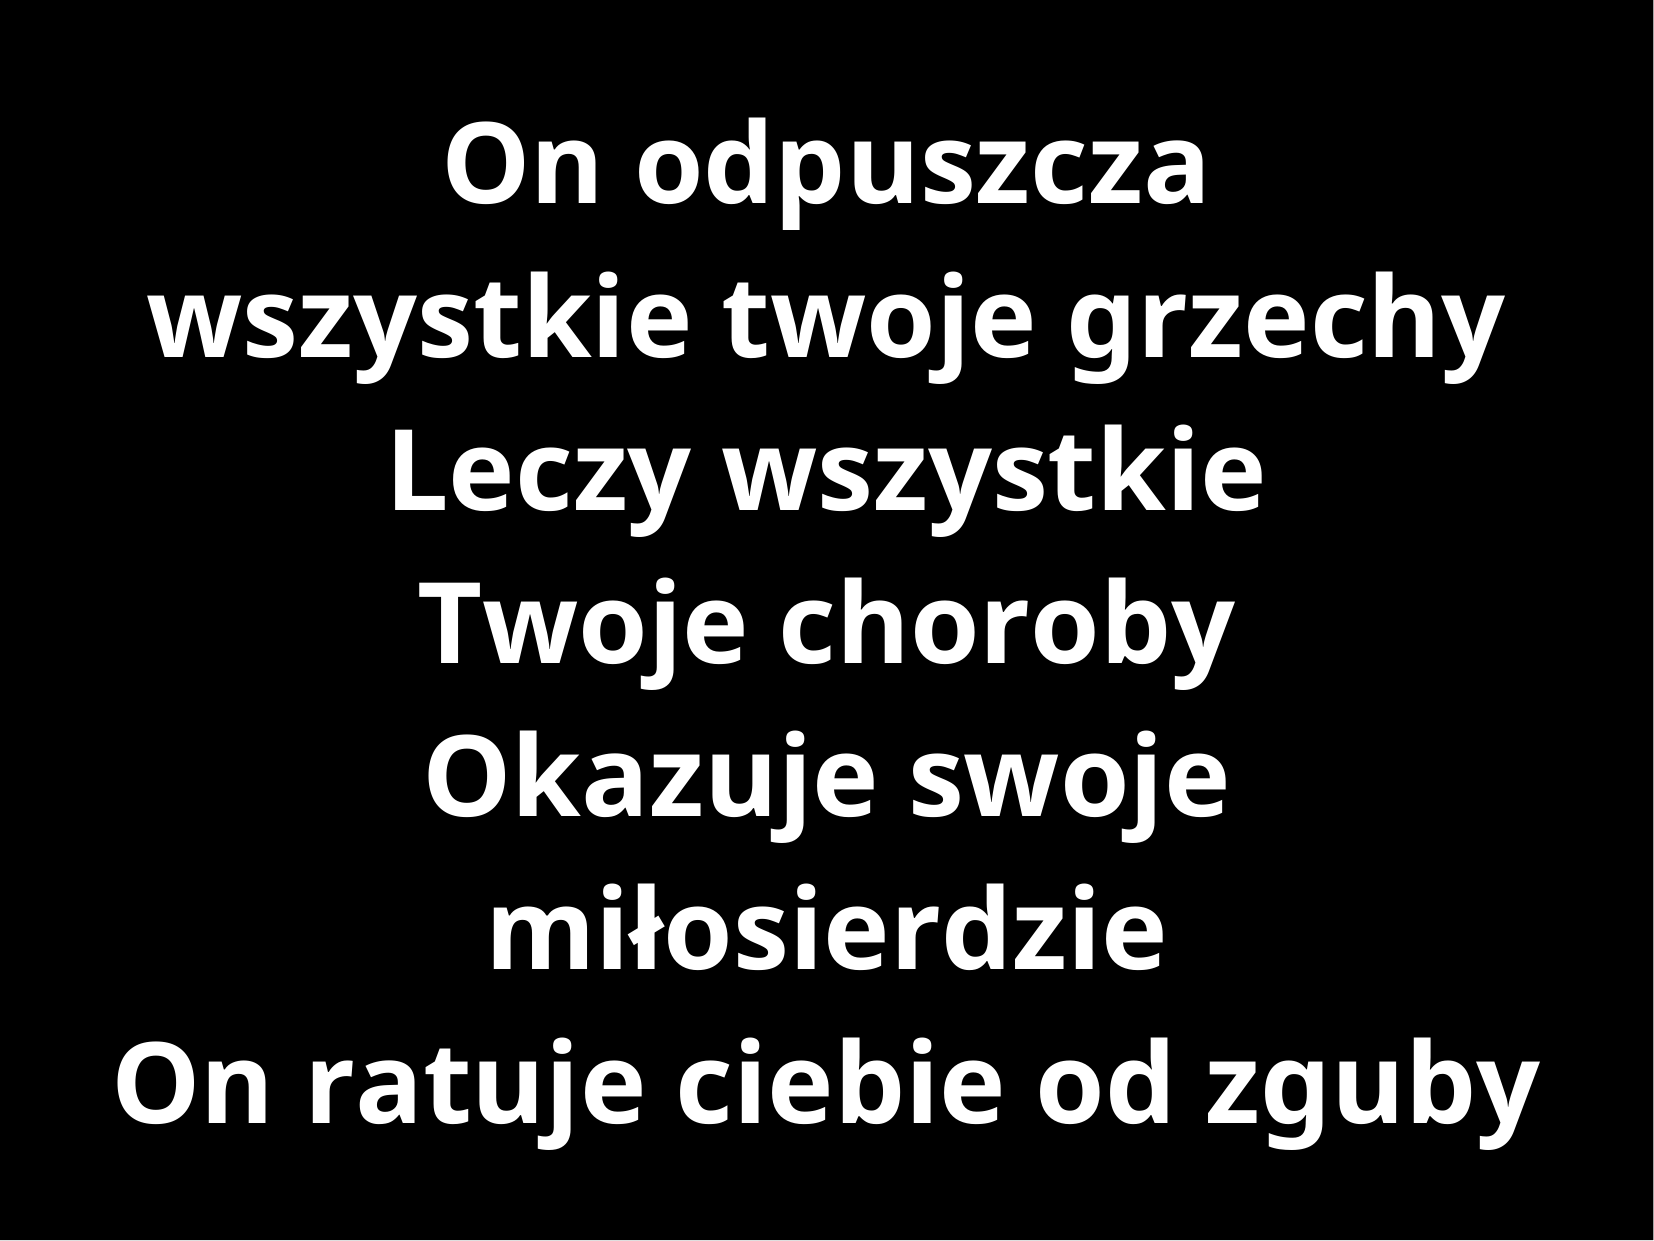

# On odpuszcza wszystkie twoje grzechy Leczy wszystkie Twoje choroby Okazuje swoje miłosierdzie On ratuje ciebie od zguby